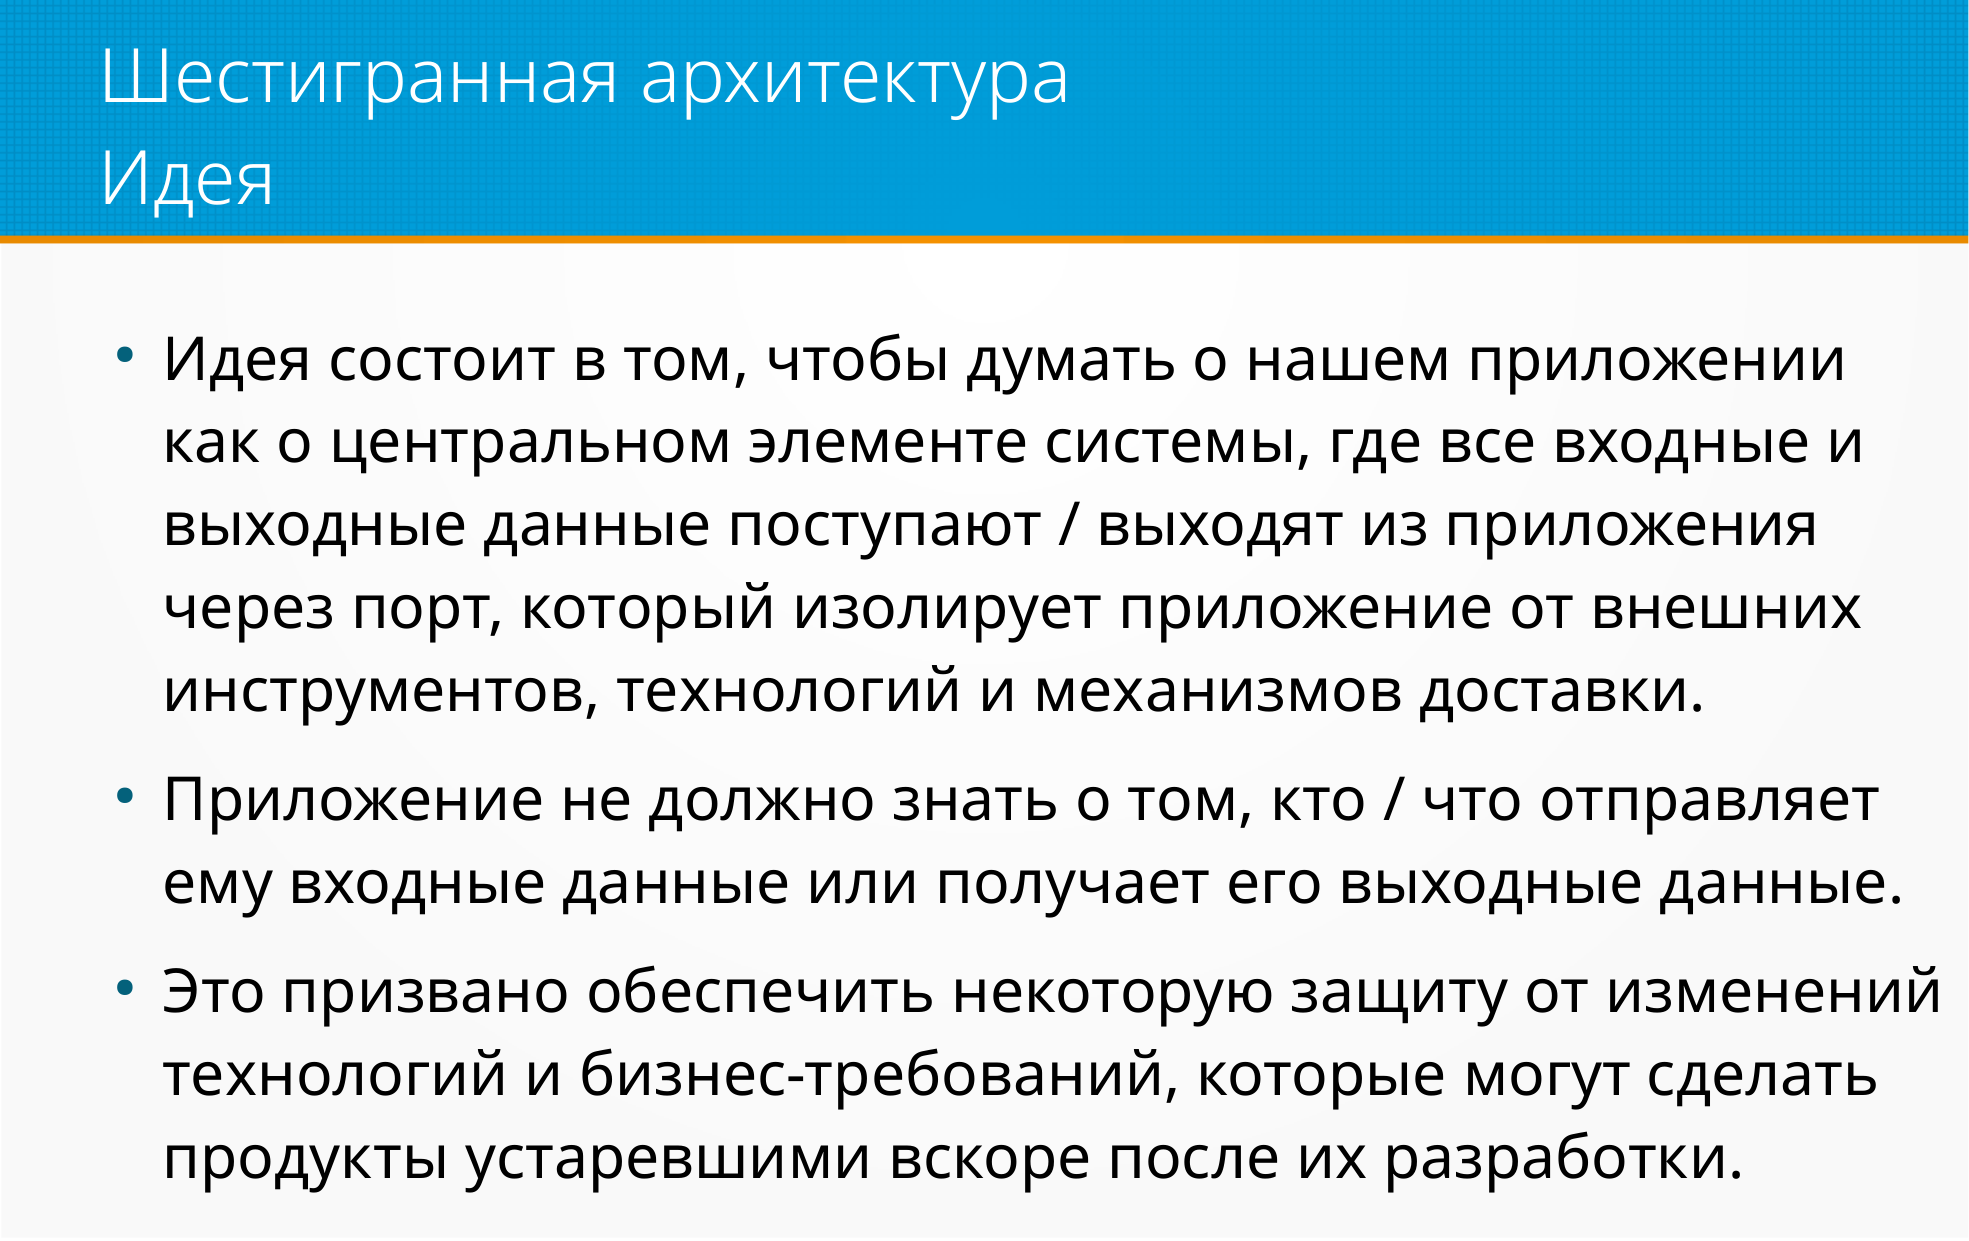

# Шестигранная архитектура Идея
Идея состоит в том, чтобы думать о нашем приложении как о центральном элементе системы, где все входные и выходные данные поступают / выходят из приложения через порт, который изолирует приложение от внешних инструментов, технологий и механизмов доставки.
Приложение не должно знать о том, кто / что отправляет ему входные данные или получает его выходные данные.
Это призвано обеспечить некоторую защиту от изменений технологий и бизнес-требований, которые могут сделать продукты устаревшими вскоре после их разработки.